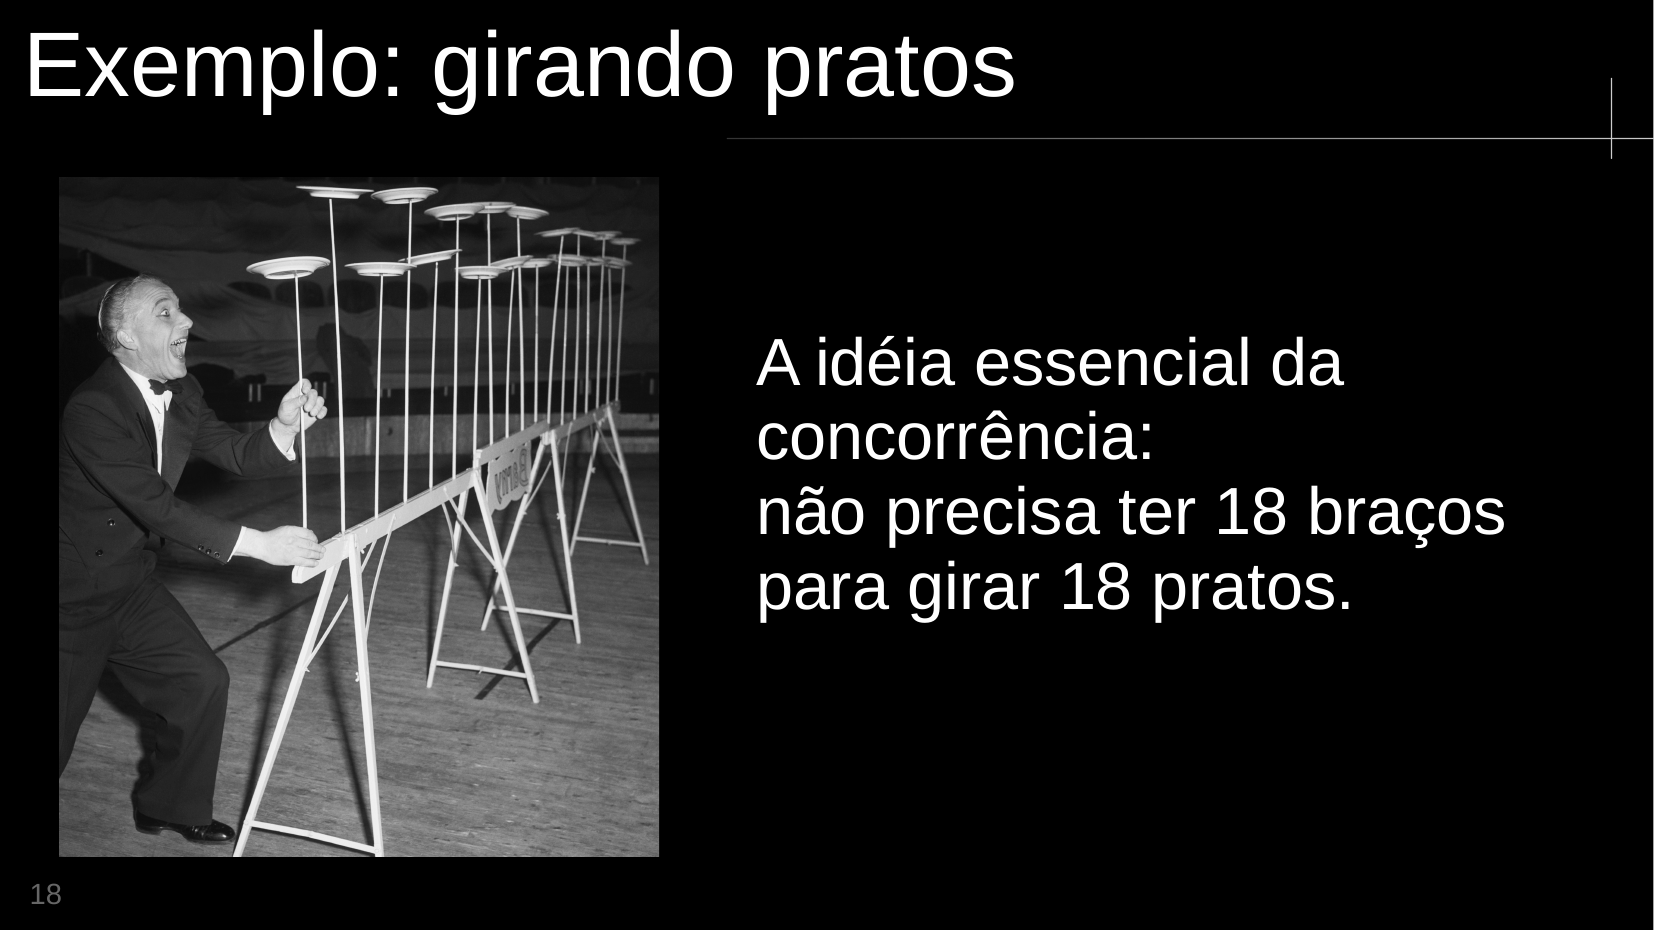

# Exemplo: girando pratos
A idéia essencial da concorrência:
não precisa ter 18 braços para girar 18 pratos.
18